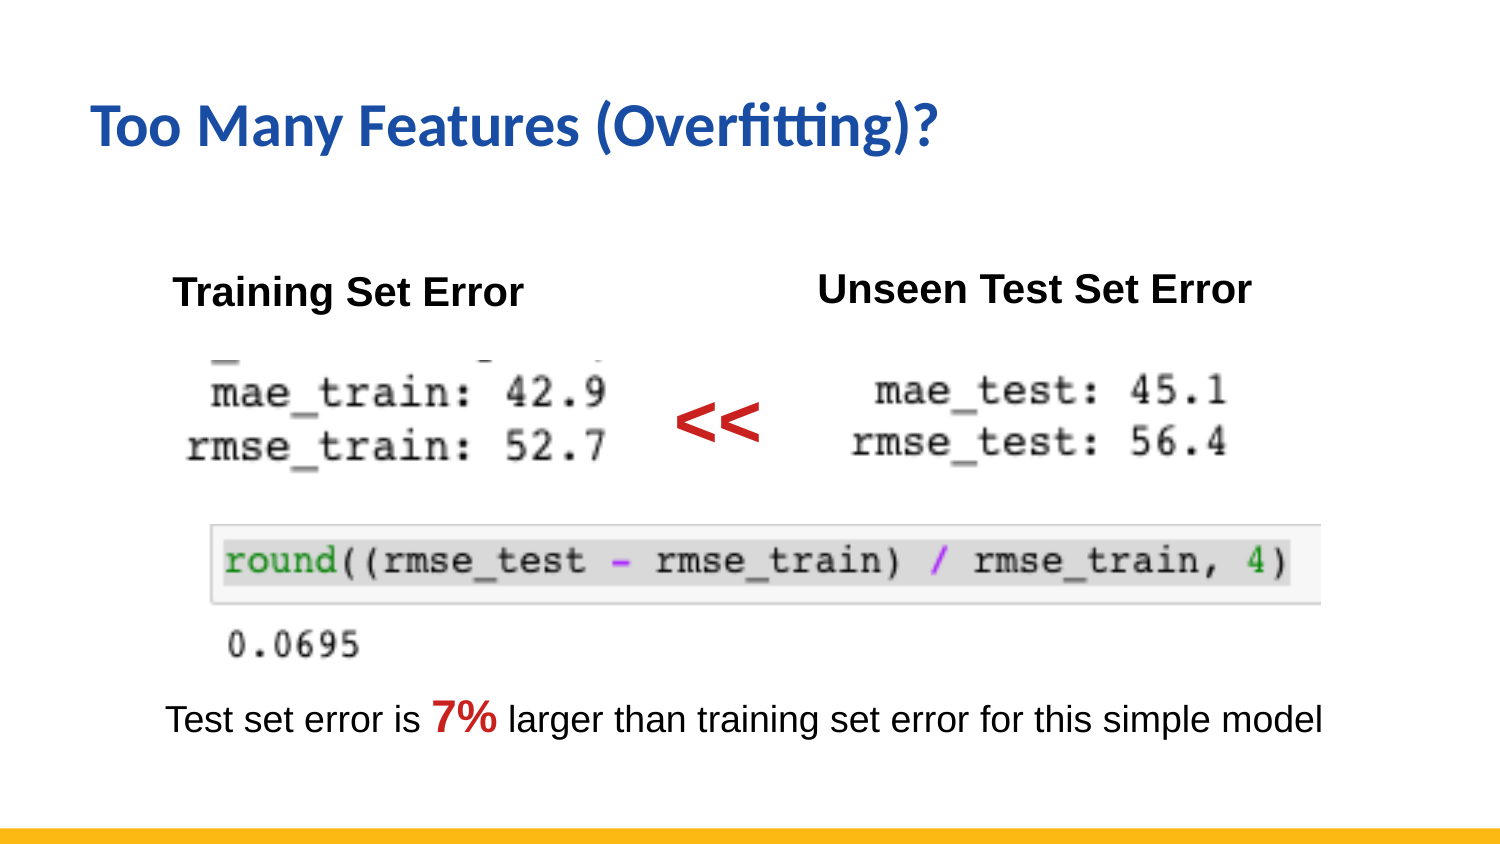

# Too Many Features (Overfitting)?
Unseen Test Set Error
Training Set Error
<<
Test set error is 7% larger than training set error for this simple model